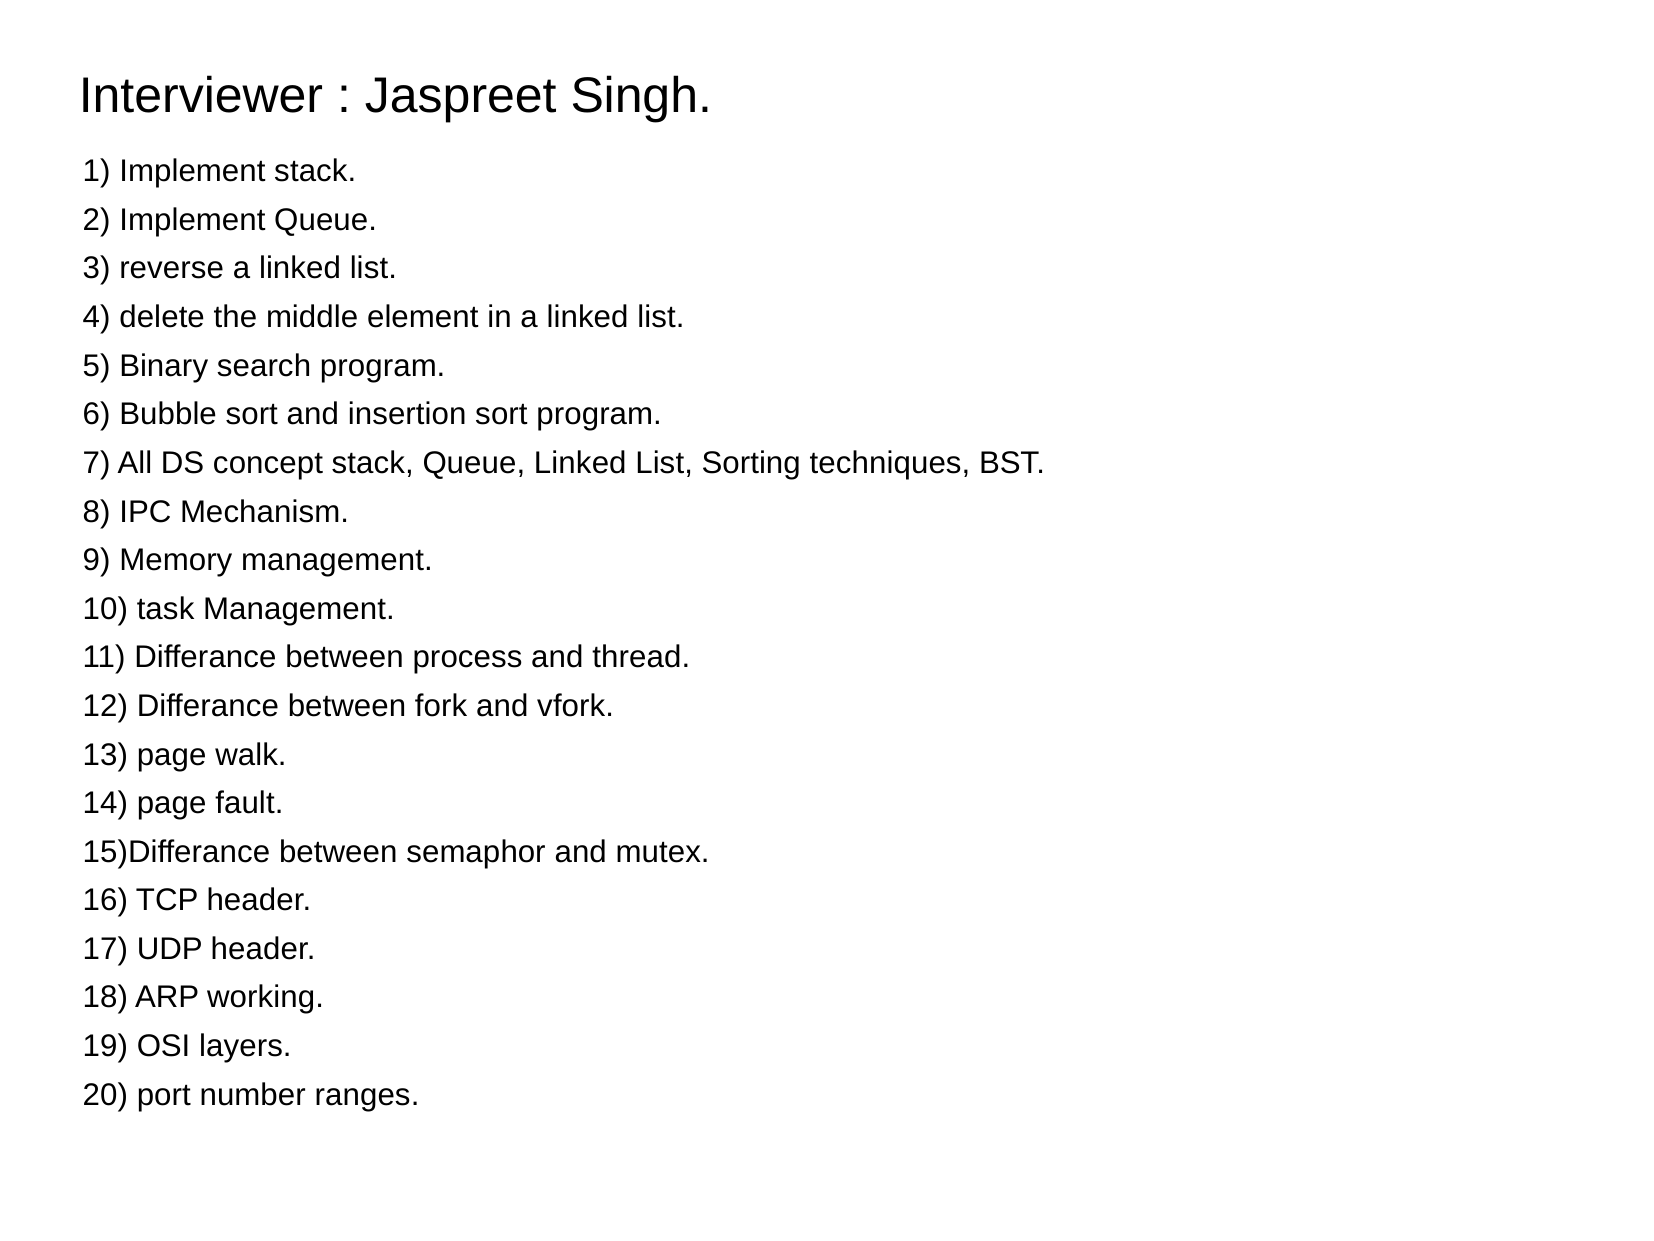

# Interviewer : Jaspreet Singh.
1) Implement stack.
2) Implement Queue.
3) reverse a linked list.
4) delete the middle element in a linked list.
5) Binary search program.
6) Bubble sort and insertion sort program.
7) All DS concept stack, Queue, Linked List, Sorting techniques, BST.
8) IPC Mechanism.
9) Memory management.
10) task Management.
11) Differance between process and thread.
12) Differance between fork and vfork.
13) page walk.
14) page fault.
15)Differance between semaphor and mutex.
16) TCP header.
17) UDP header.
18) ARP working.
19) OSI layers.
20) port number ranges.